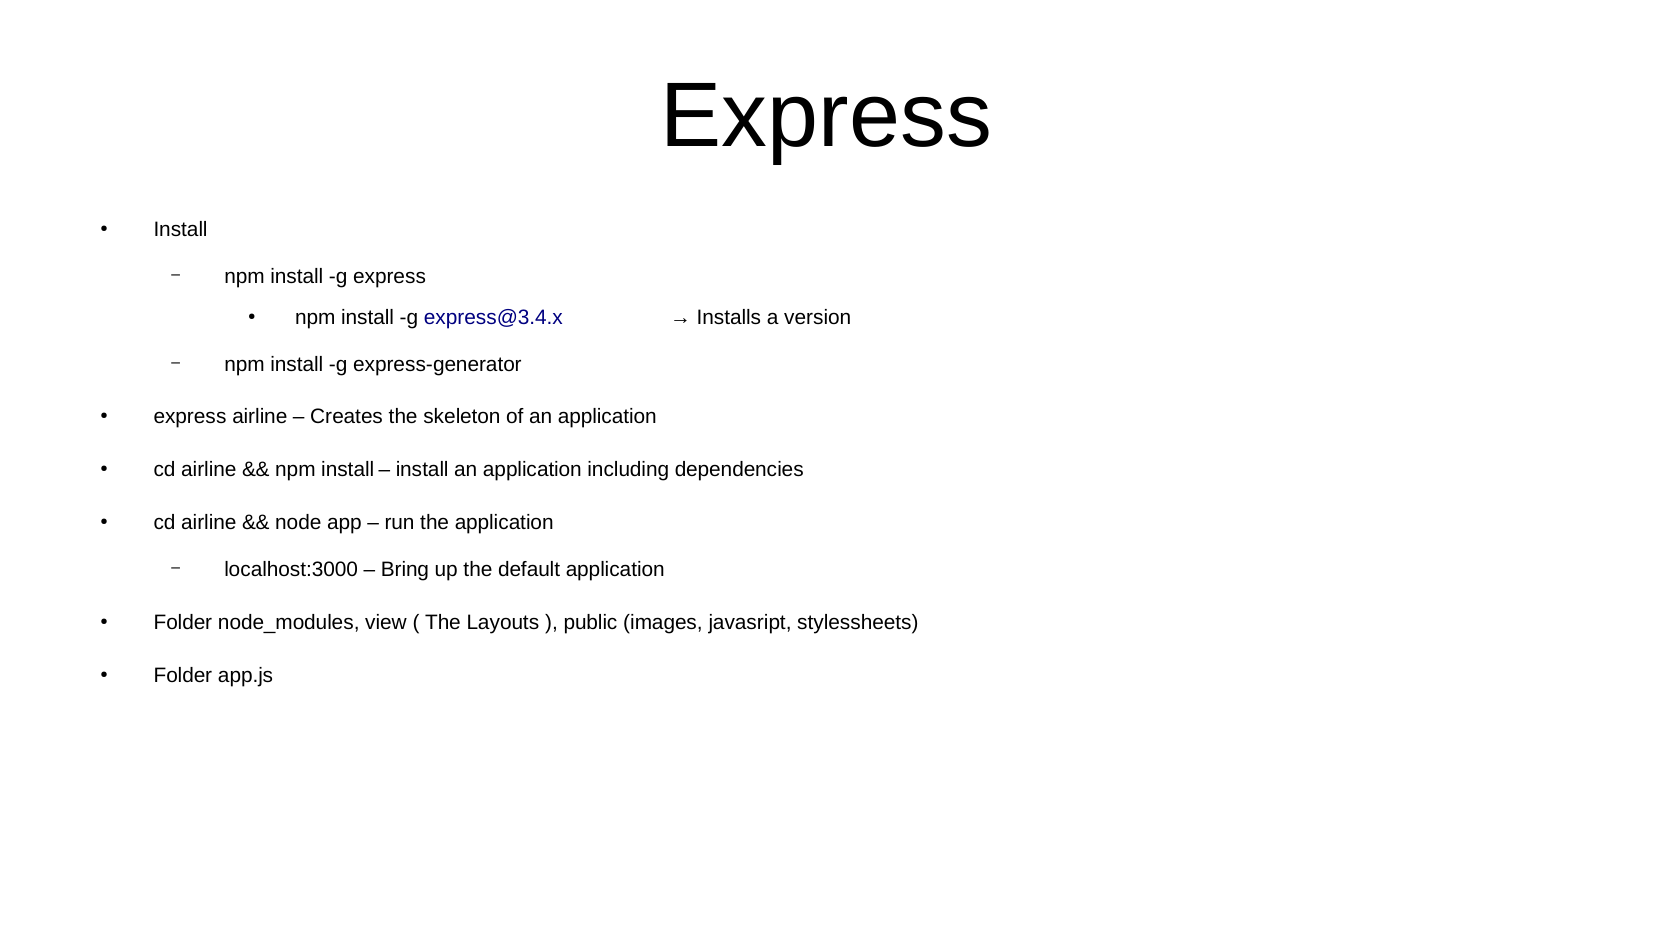

# Express
Install
npm install -g express
npm install -g express@3.4.x		→ Installs a version
npm install -g express-generator
express airline – Creates the skeleton of an application
cd airline && npm install	– install an application including dependencies
cd airline && node app – run the application
localhost:3000 – Bring up the default application
Folder node_modules, view ( The Layouts ), public (images, javasript, stylessheets)
Folder app.js